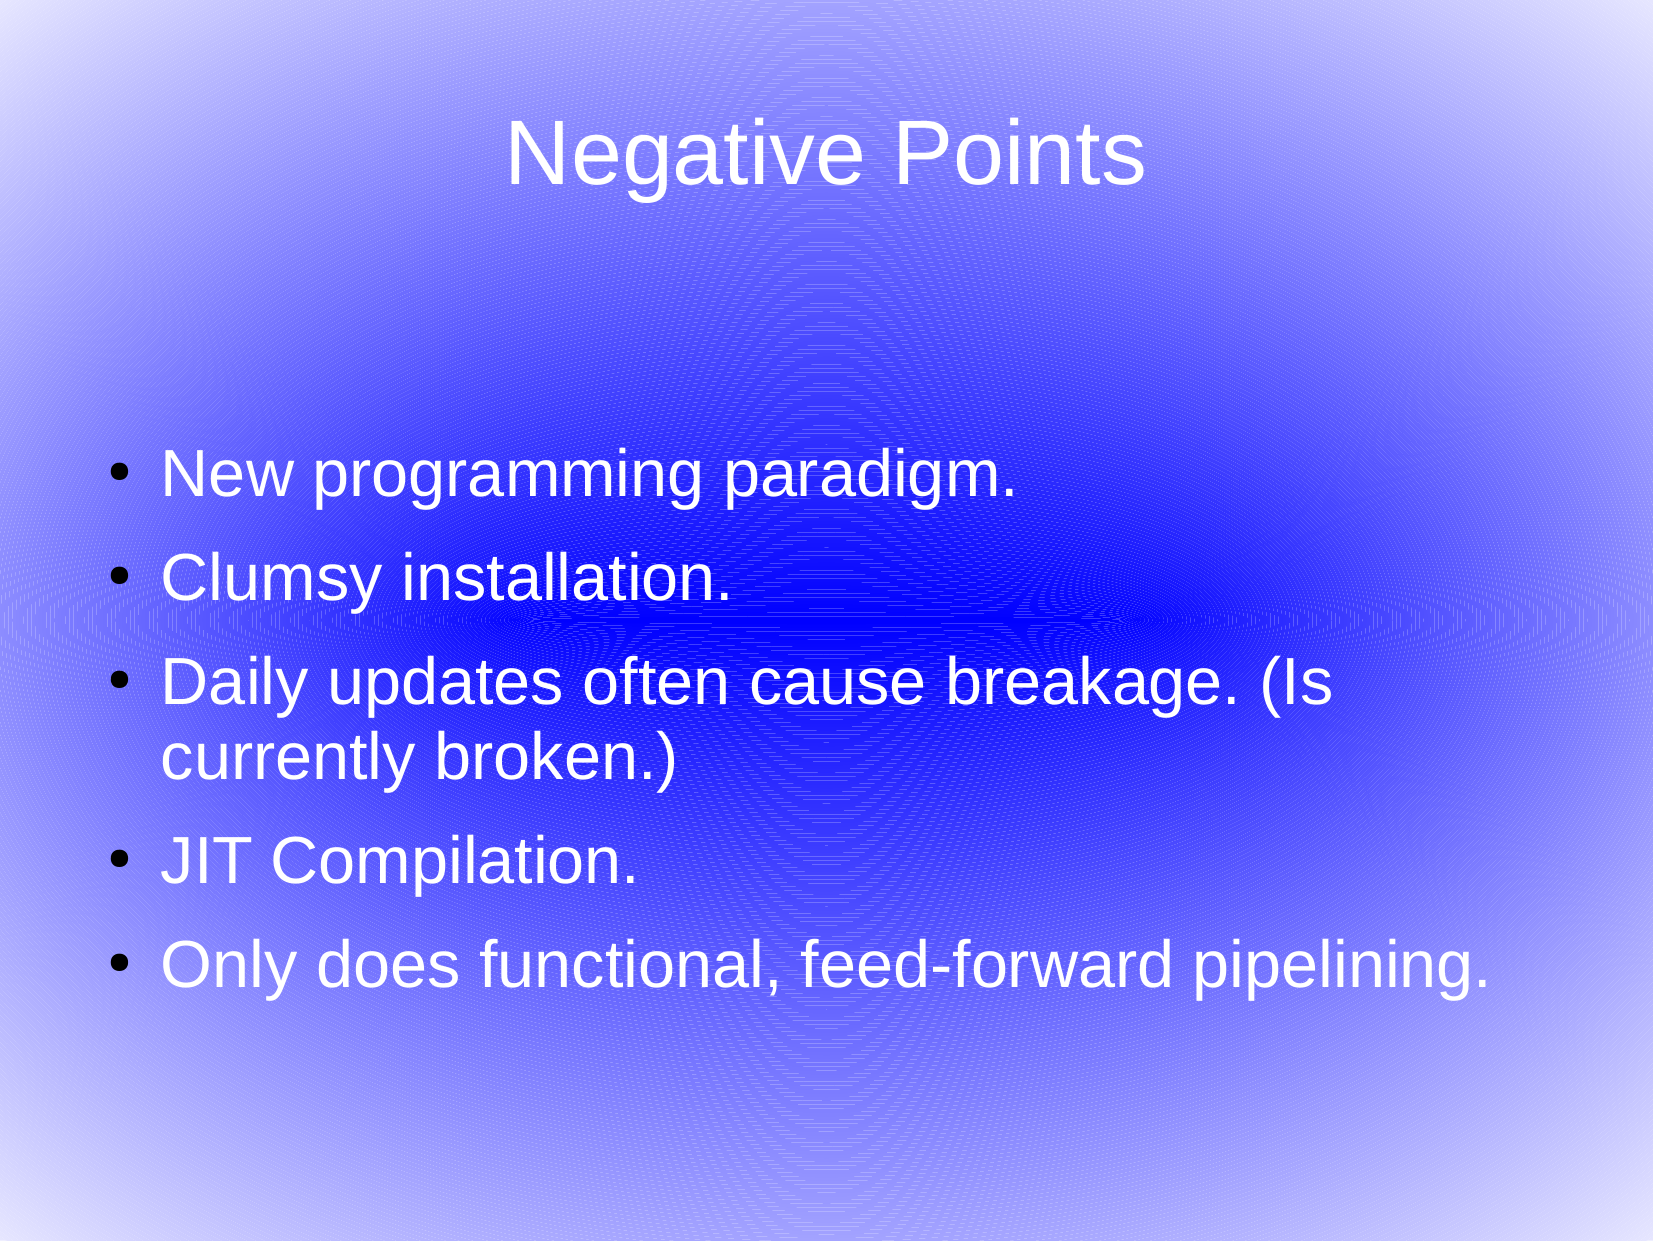

# Negative Points
New programming paradigm.
Clumsy installation.
Daily updates often cause breakage. (Is currently broken.)
JIT Compilation.
Only does functional, feed-forward pipelining.